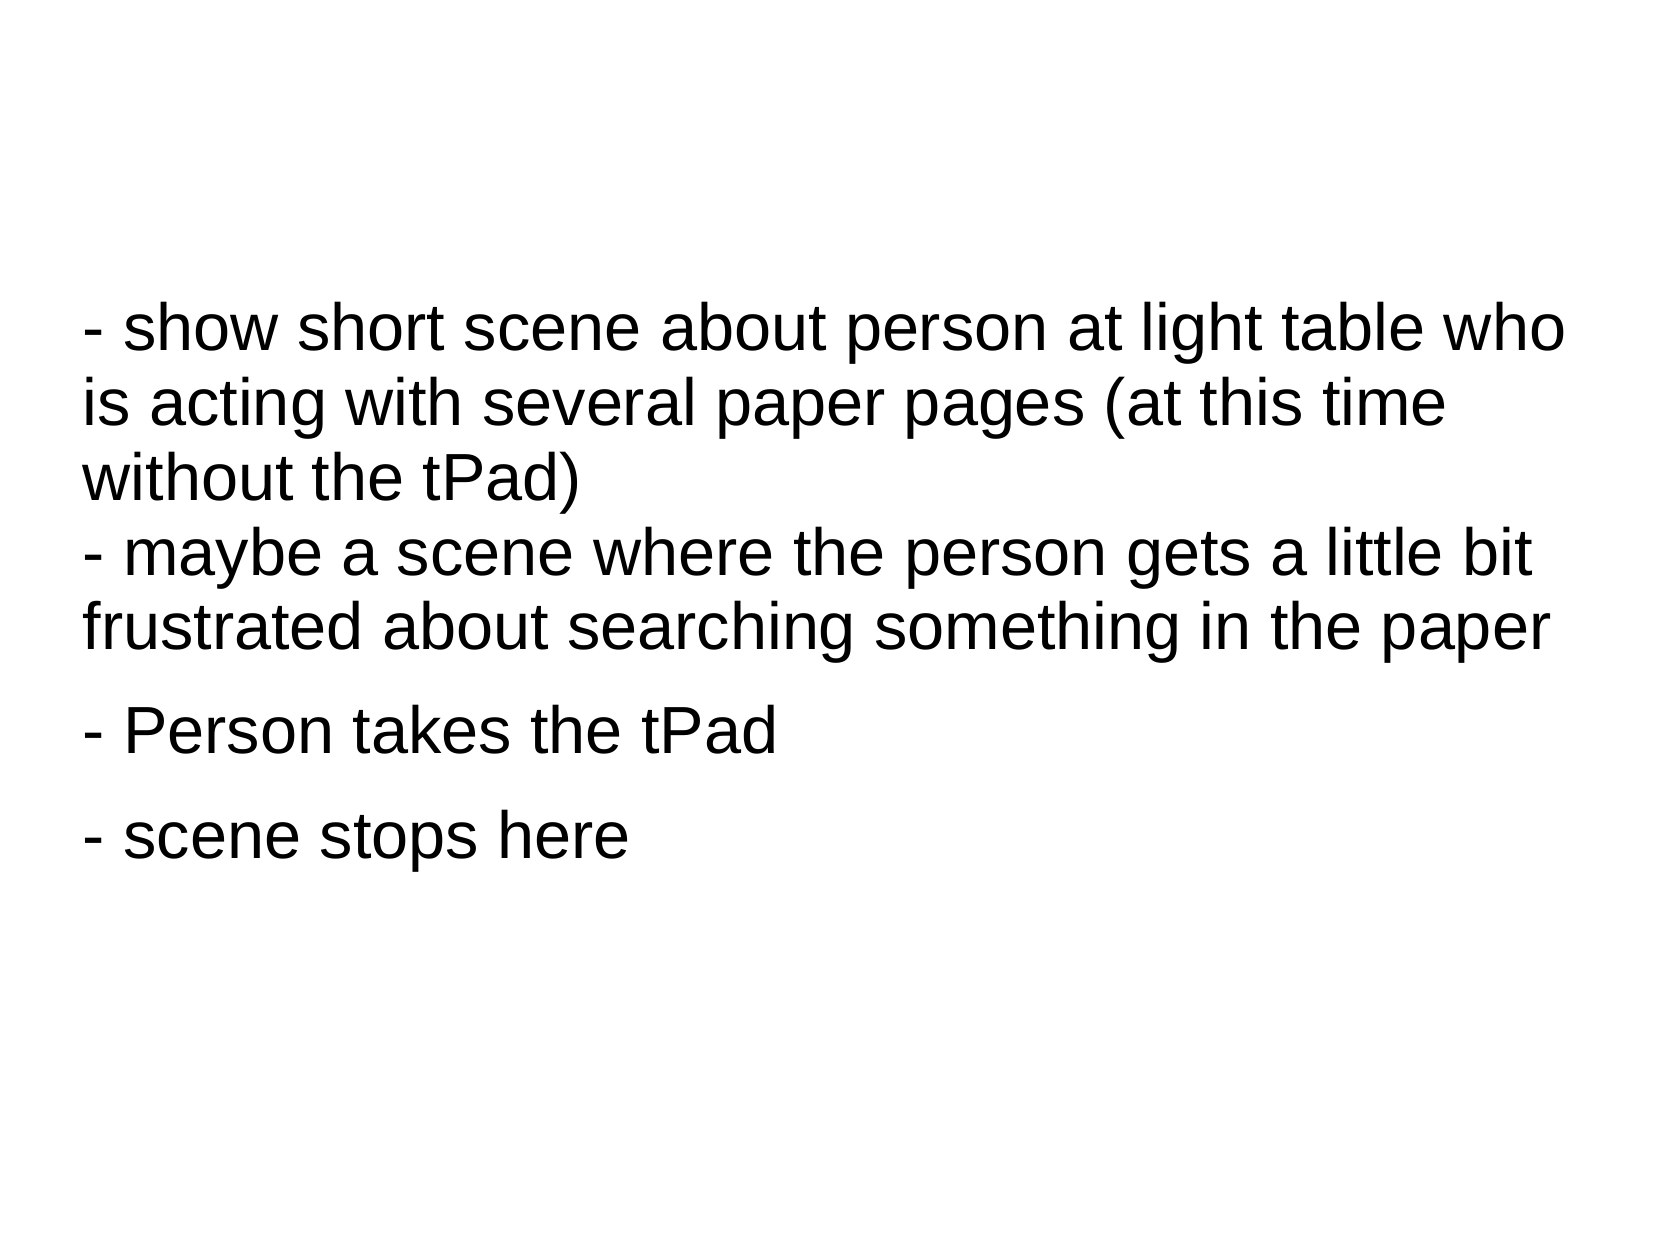

#
- show short scene about person at light table who is acting with several paper pages (at this time without the tPad)
- maybe a scene where the person gets a little bit frustrated about searching something in the paper
- Person takes the tPad
- scene stops here